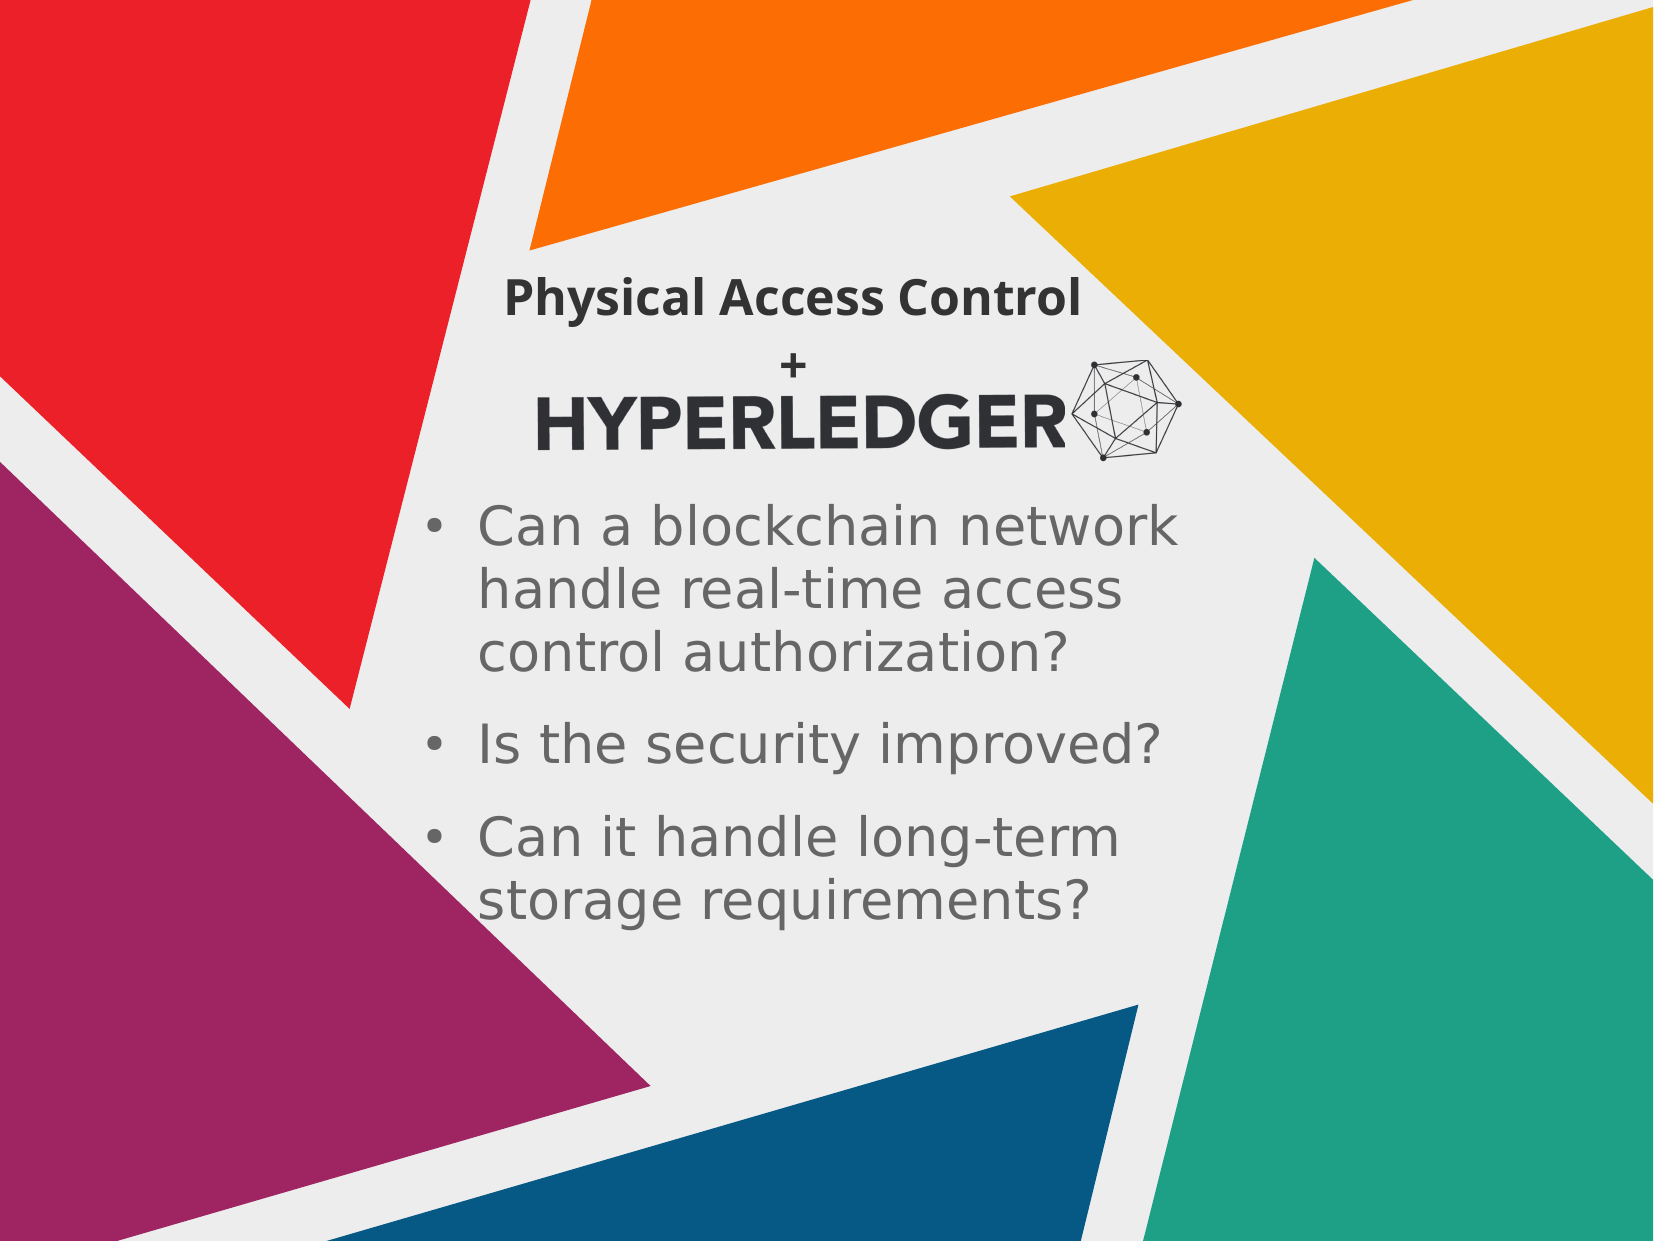

# Physical Access Control +
Can a blockchain network handle real-time access control authorization?
Is the security improved?
Can it handle long-term storage requirements?